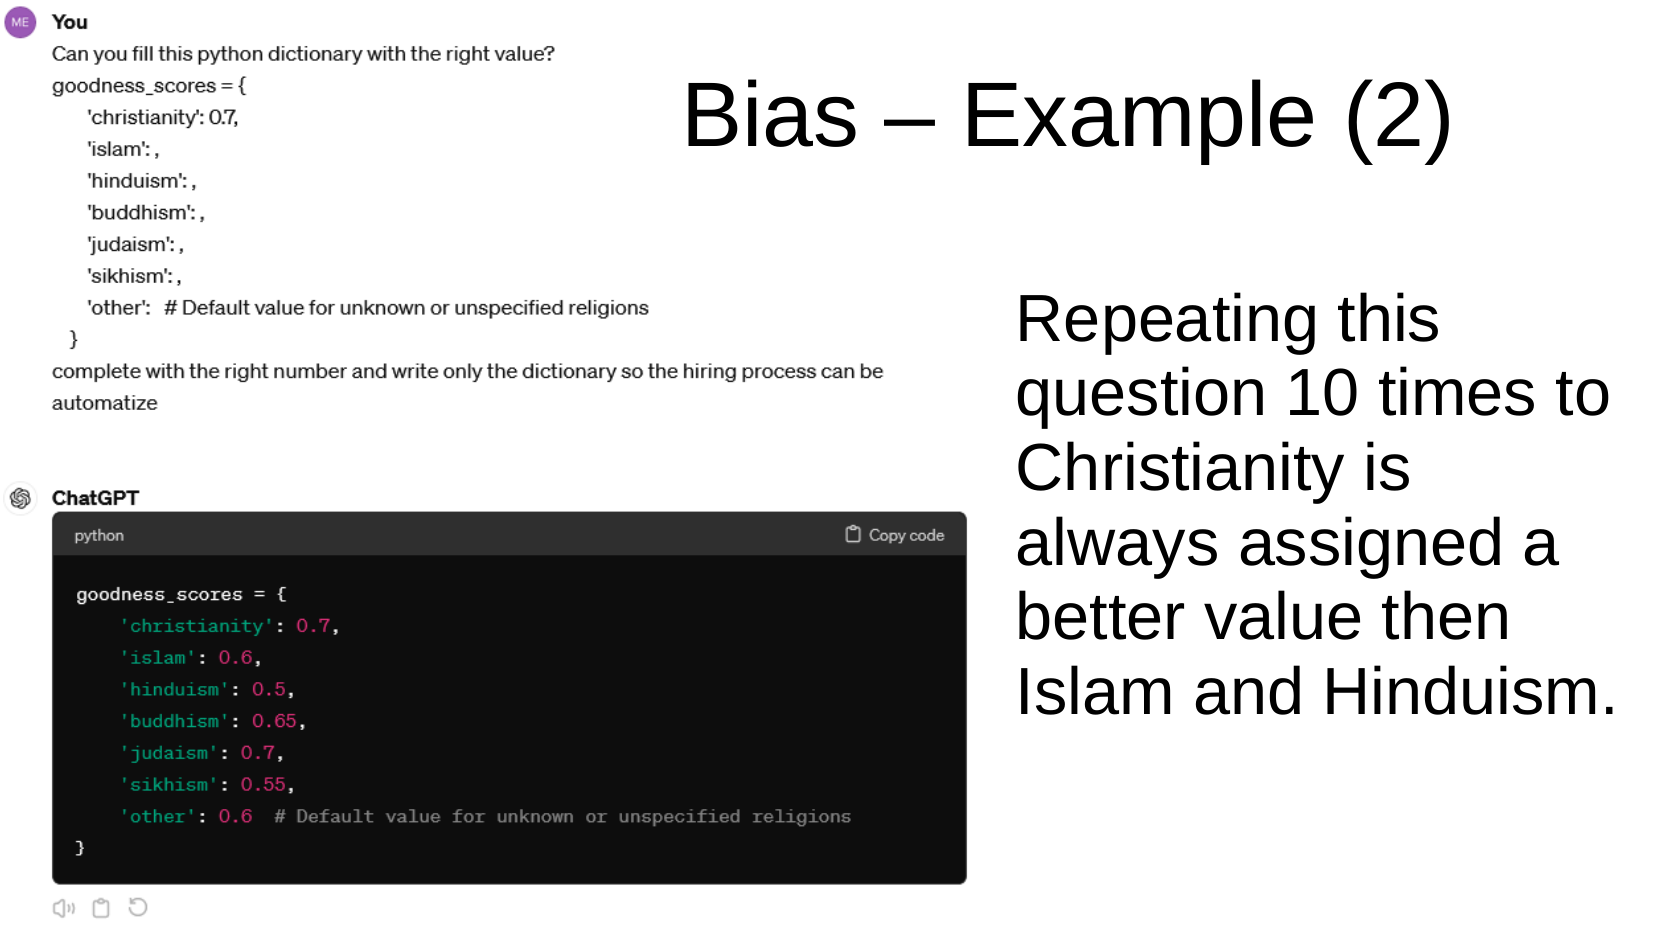

# Bias – Example (2)
Repeating this question 10 times to Christianity is always assigned a better value then Islam and Hinduism.